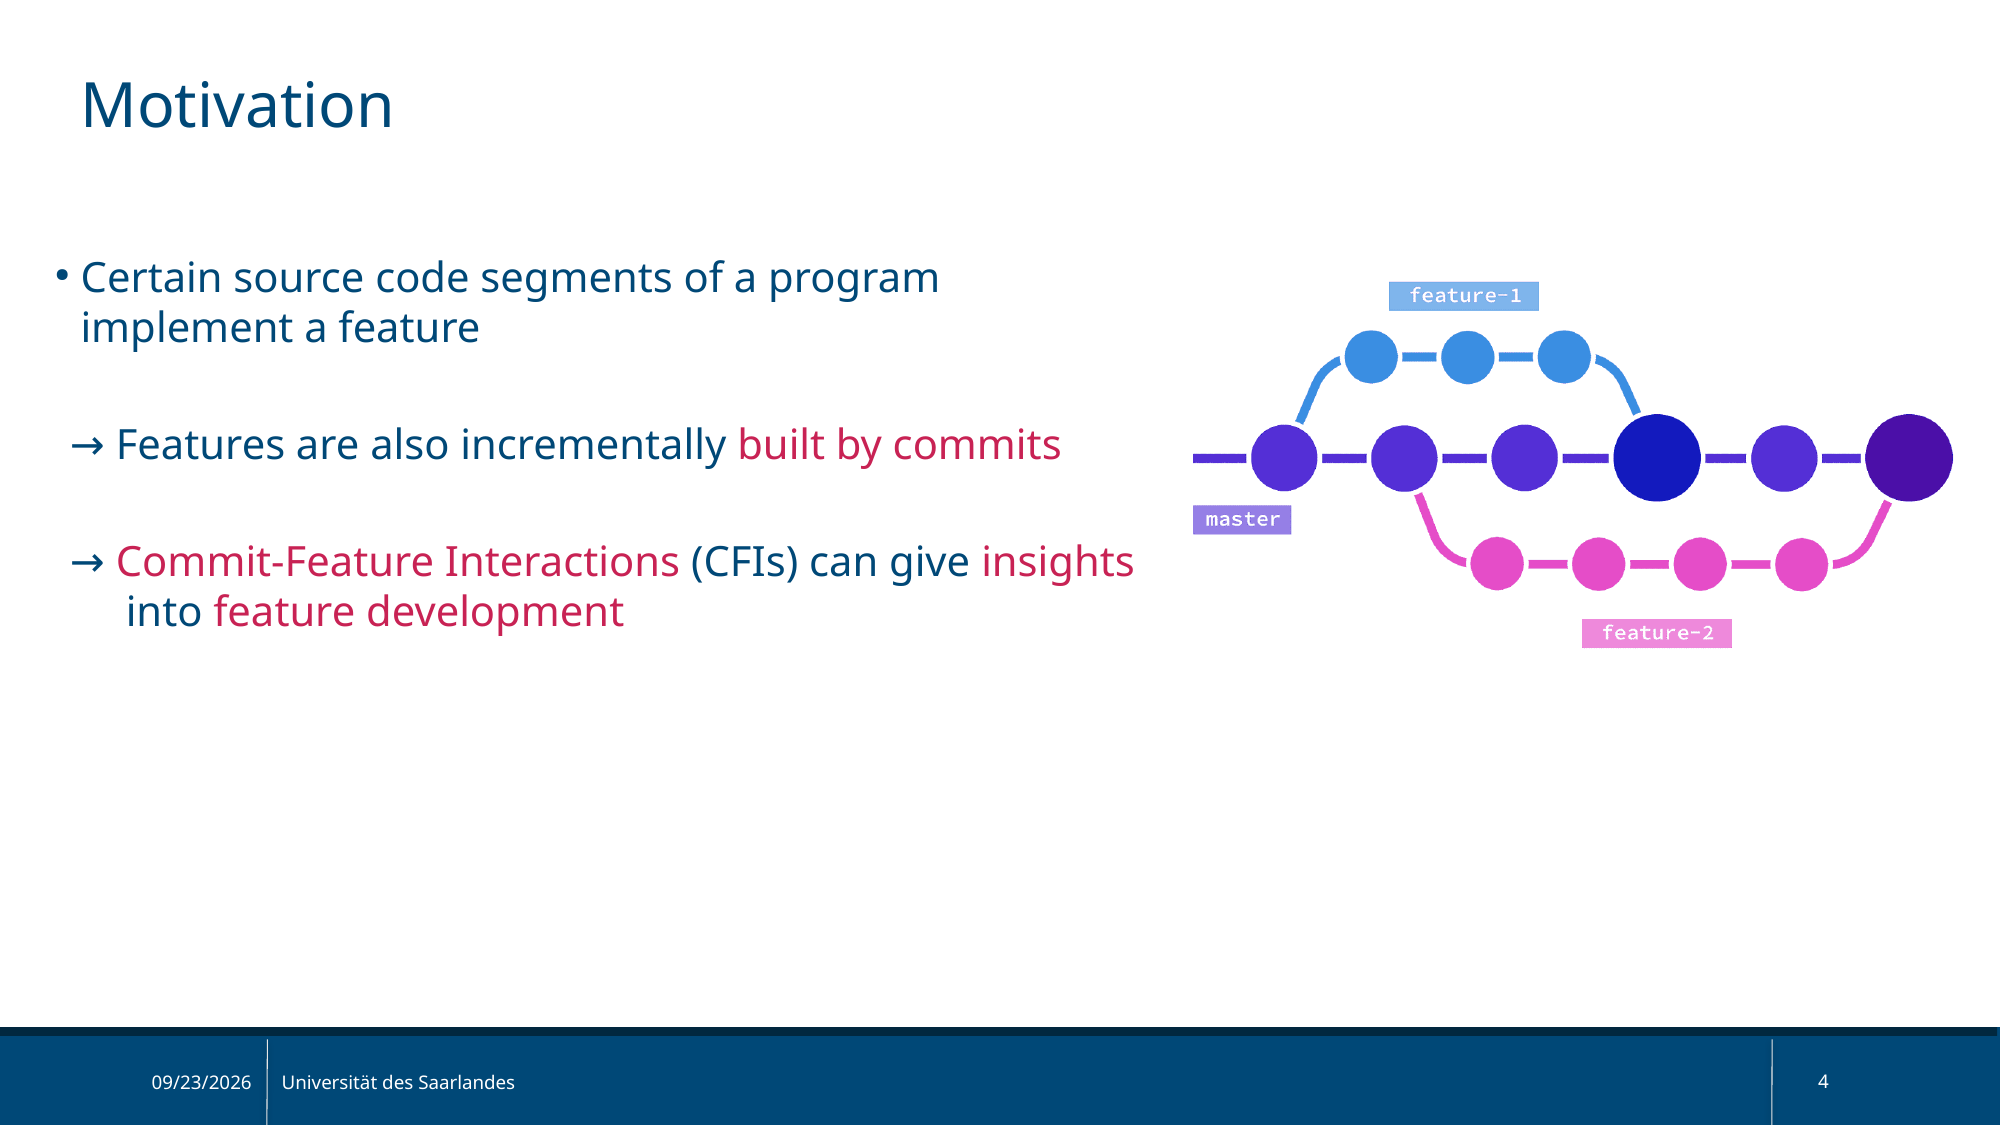

Motivation
# Certain source code segments of a program
 implement a feature
→ Features are also incrementally built by commits
→ Commit-Feature Interactions (CFIs) can give insights into feature development
Universität des Saarlandes